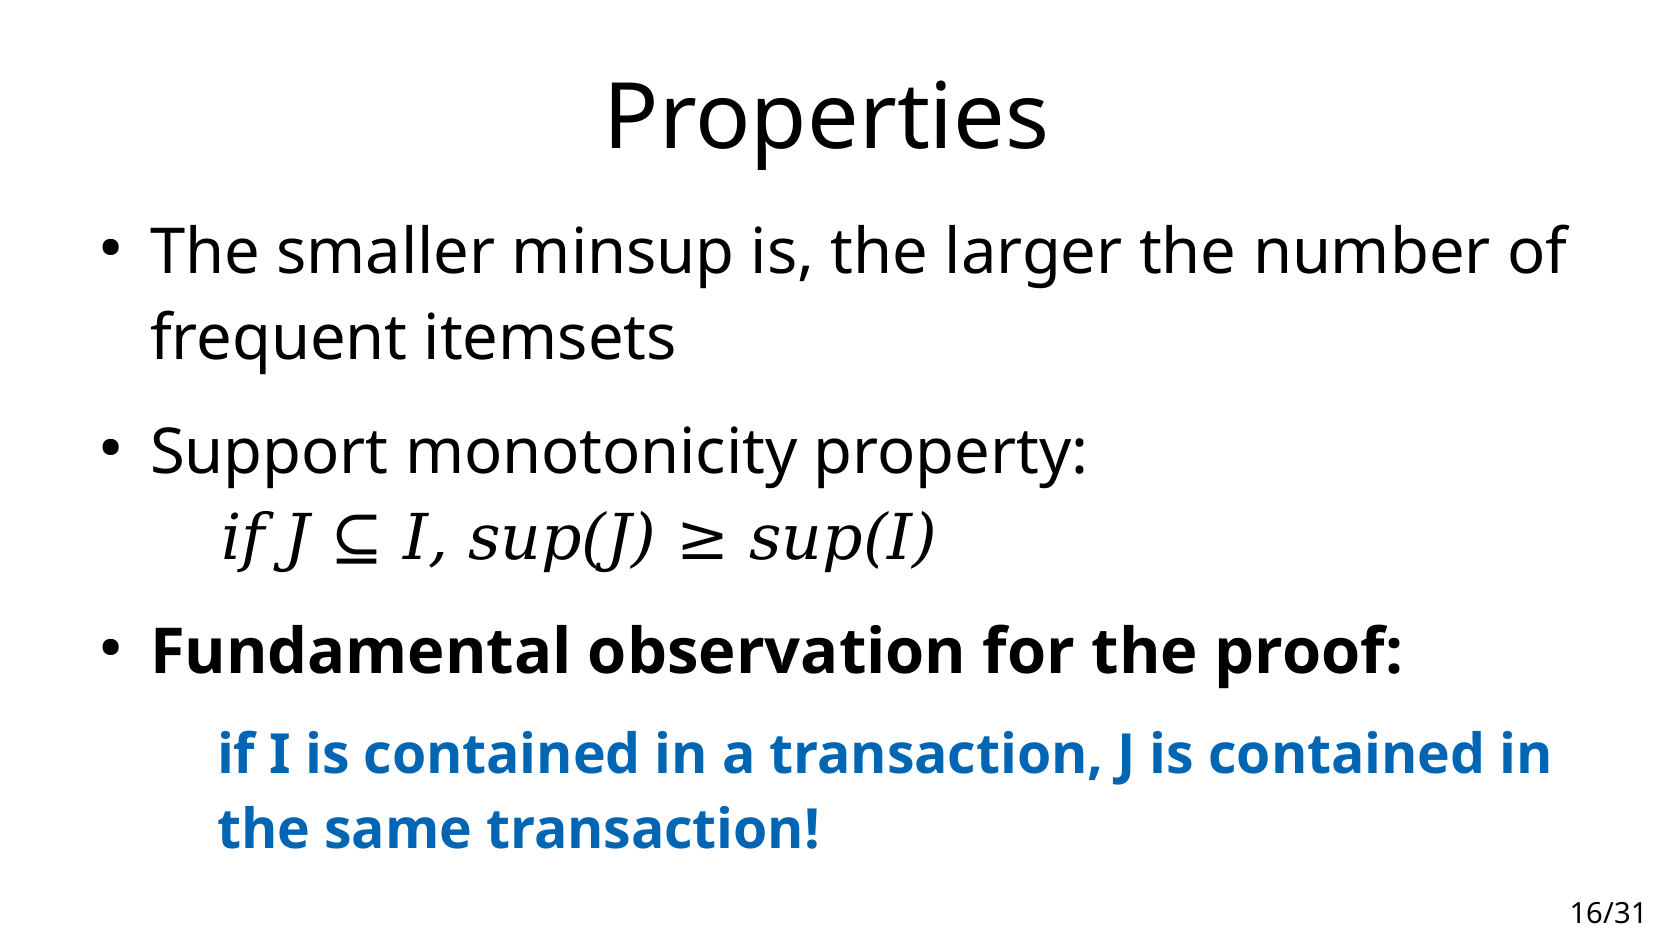

# Properties
The smaller minsup is, the larger the number of frequent itemsets
Support monotonicity property:
	if J ⊆ I, sup(J) ≥ sup(I)
Fundamental observation for the proof:
if I is contained in a transaction, J is contained in the same transaction!
16